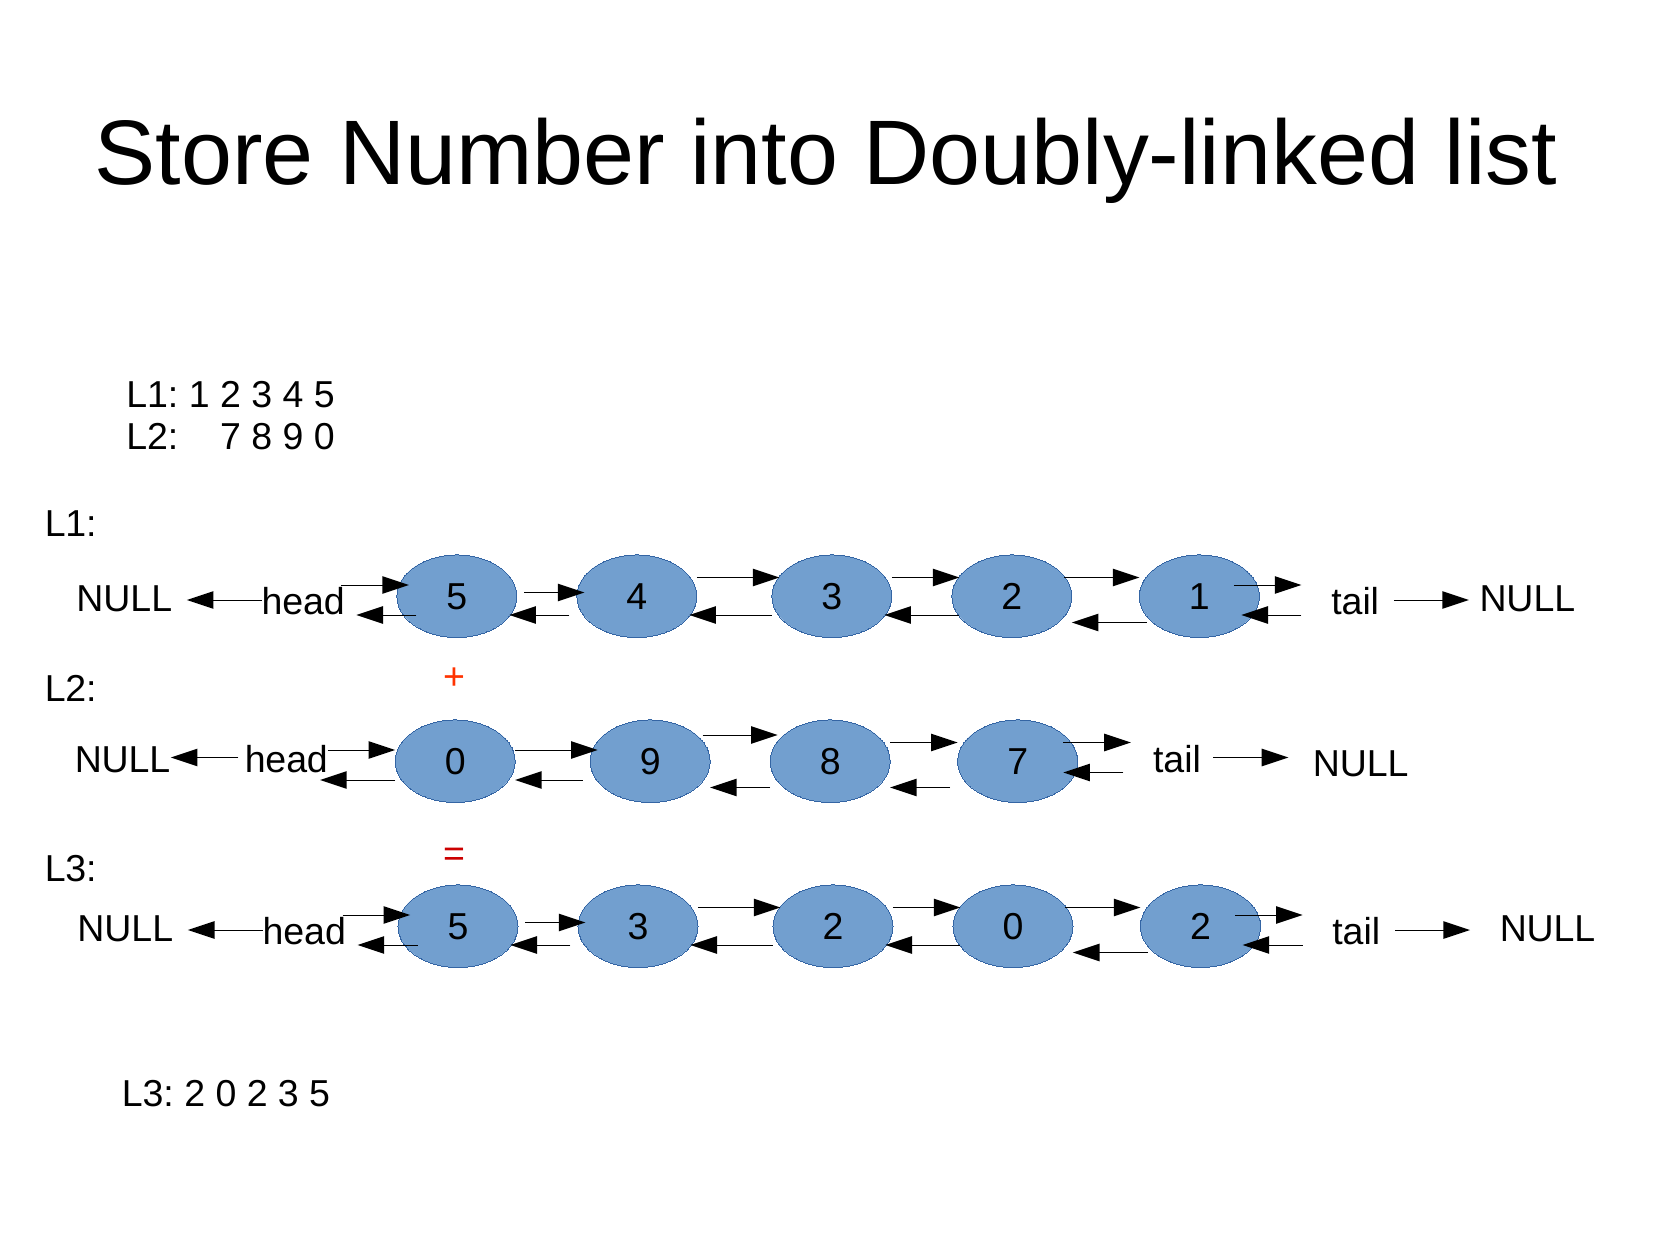

# Store Number into Doubly-linked list
L1: 1 2 3 4 5
L2: 7 8 9 0
L1:
5
4
3
2
1
NULL
NULL
head
tail
+
L2:
0
9
8
7
NULL
head
tail
NULL
=
L3:
5
3
2
0
2
NULL
NULL
head
tail
L3: 2 0 2 3 5